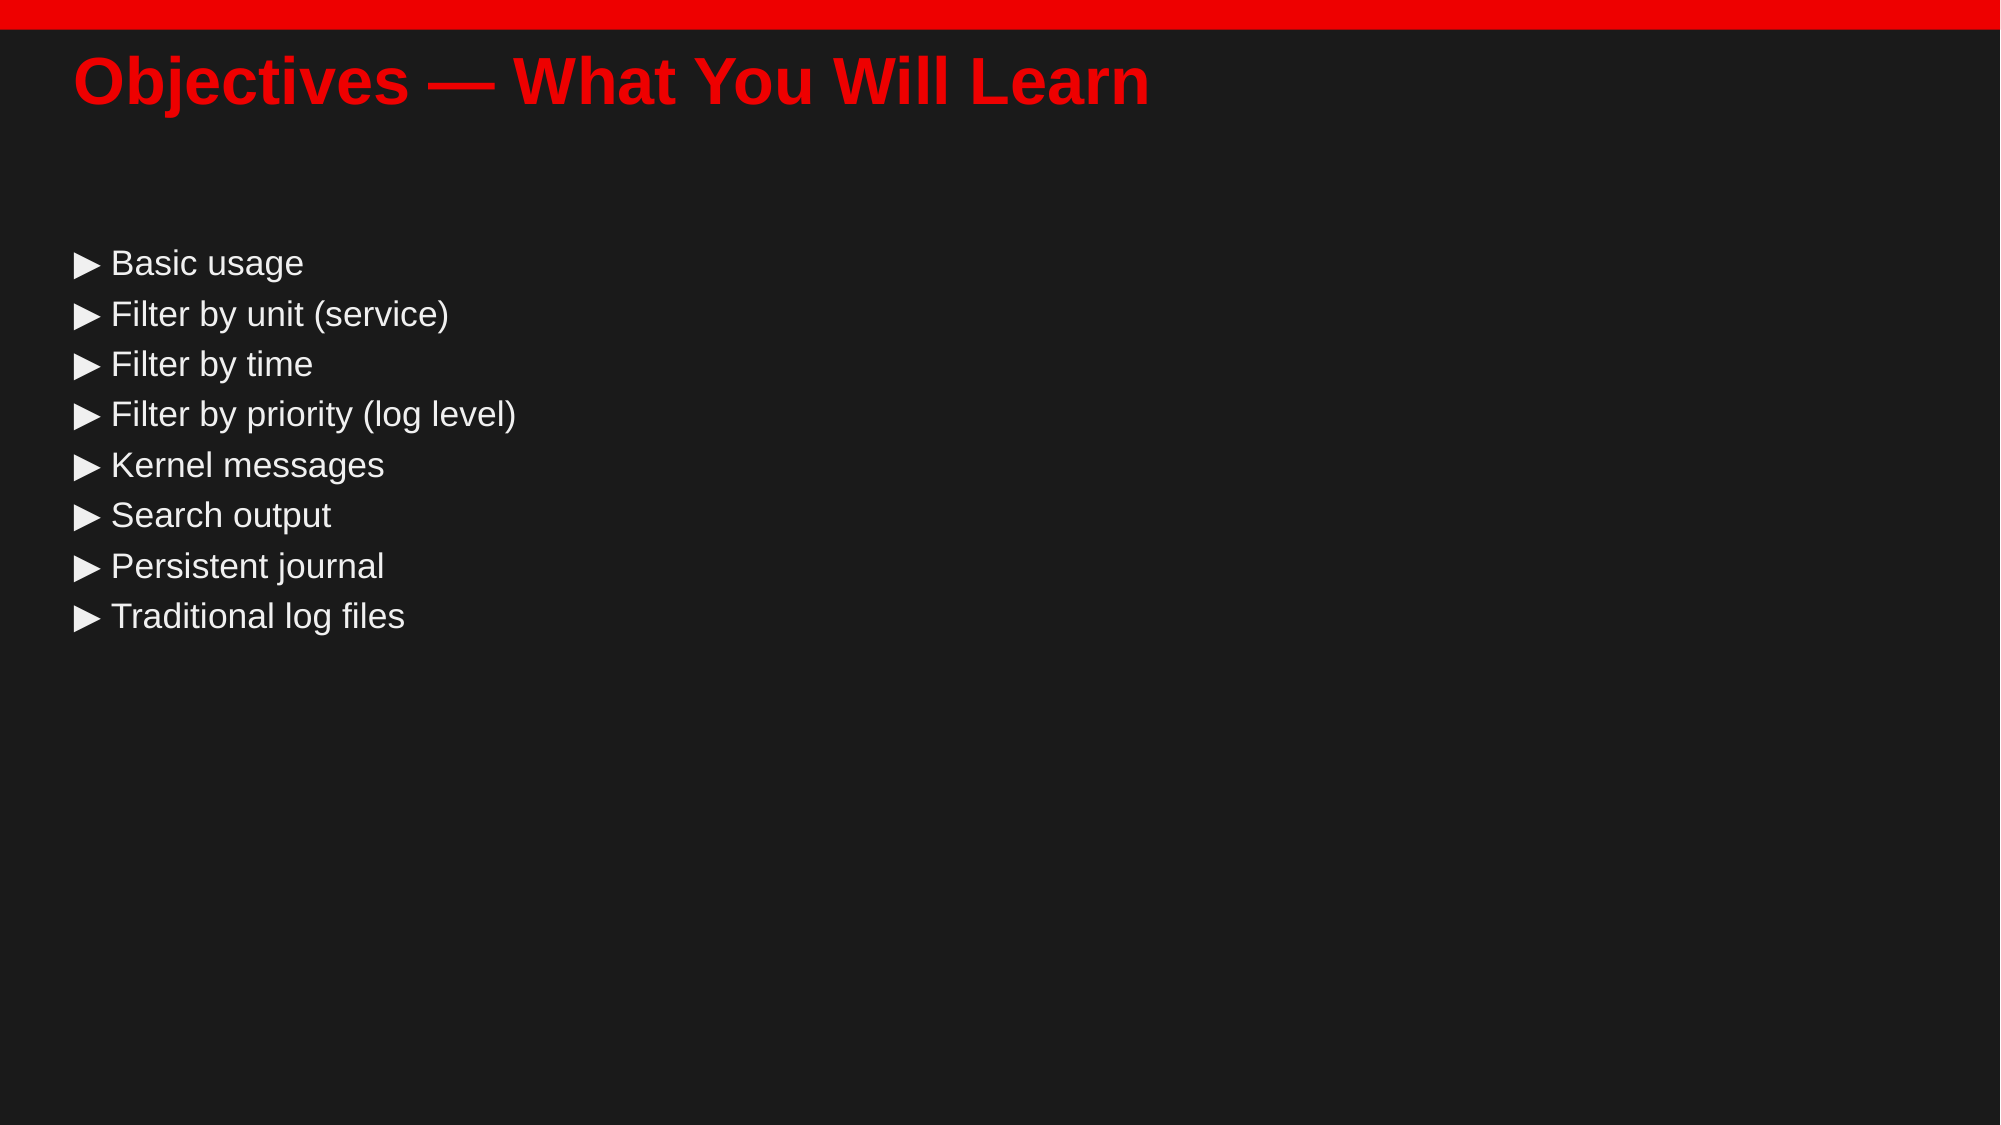

Objectives — What You Will Learn
▶ Basic usage
▶ Filter by unit (service)
▶ Filter by time
▶ Filter by priority (log level)
▶ Kernel messages
▶ Search output
▶ Persistent journal
▶ Traditional log files